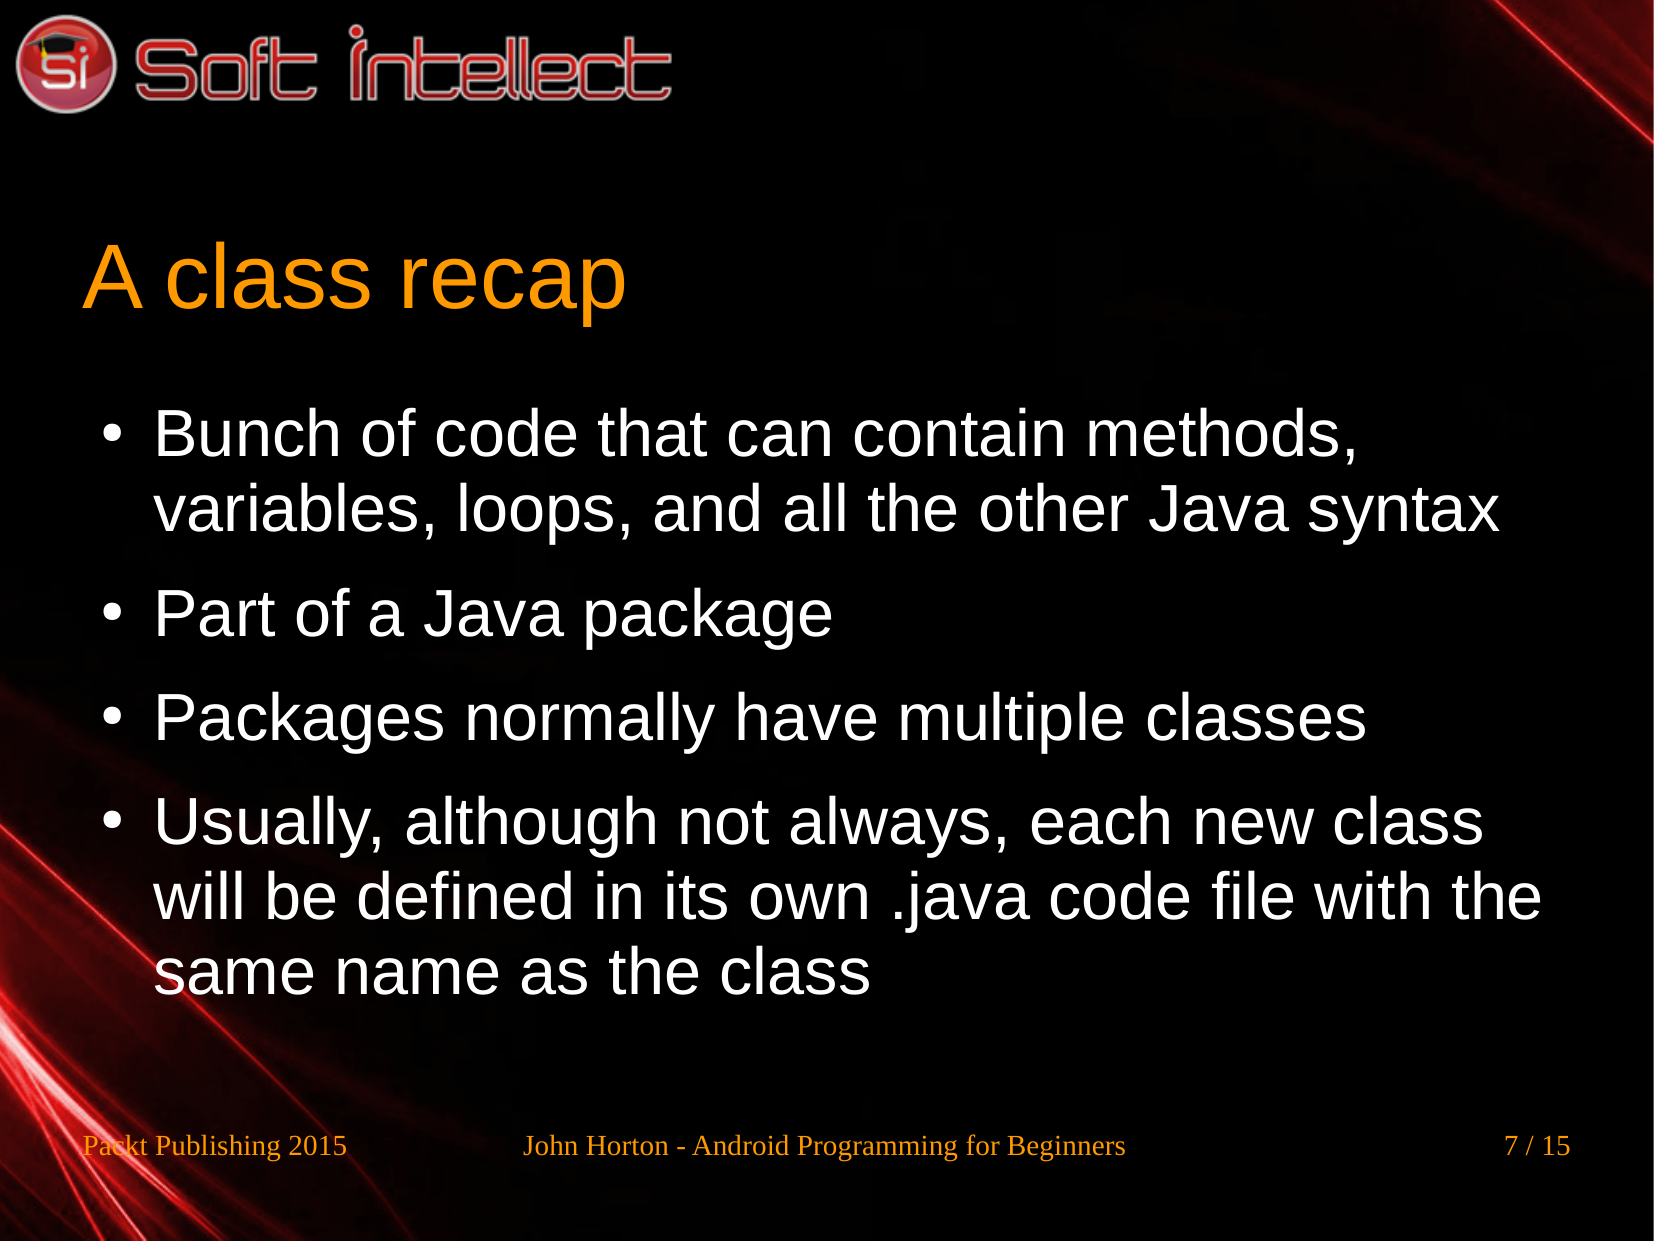

# A class recap
Bunch of code that can contain methods, variables, loops, and all the other Java syntax
Part of a Java package
Packages normally have multiple classes
Usually, although not always, each new class will be defined in its own .java code file with the same name as the class
Packt Publishing 2015
John Horton - Android Programming for Beginners
7